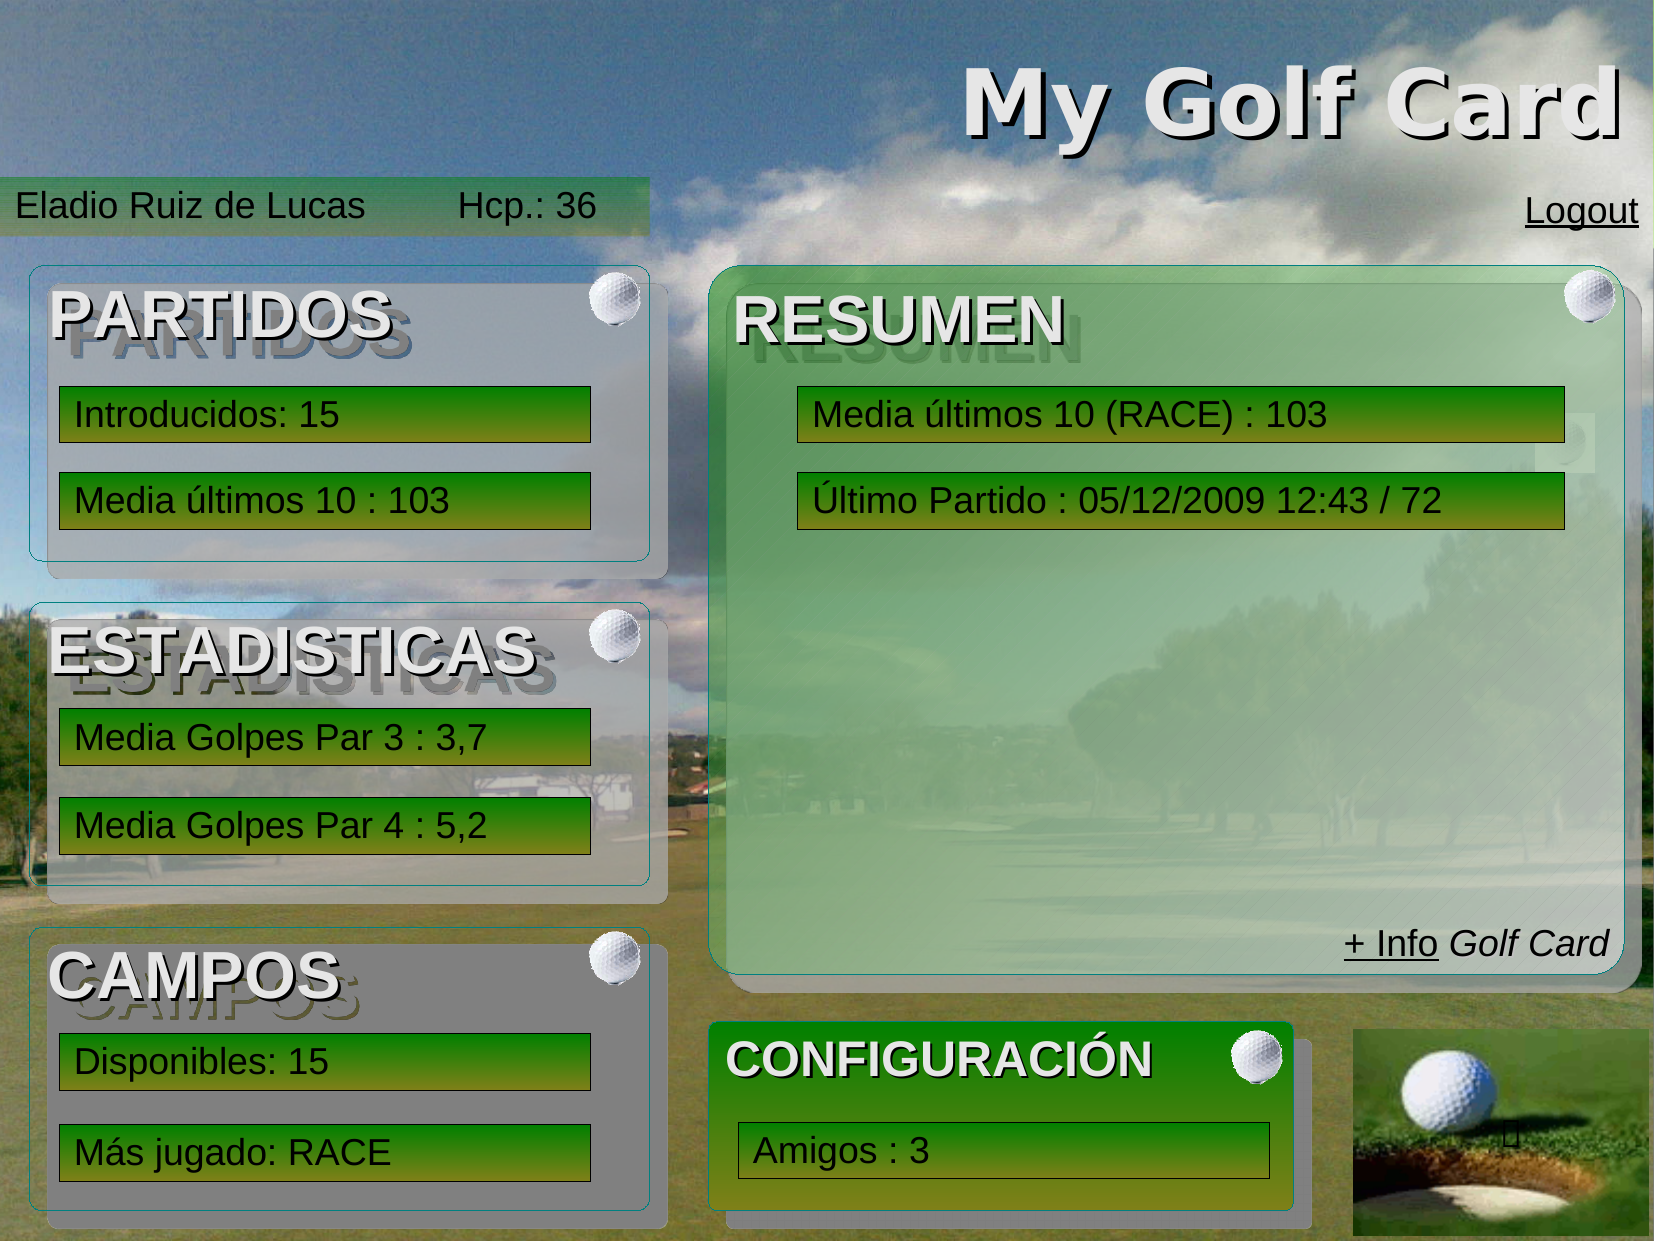

# My Golf Card
Eladio Ruiz de Lucas		Hcp.: 36
Logout
PARTIDOS
RESUMEN
Introducidos: 15
Media últimos 10 (RACE) : 103
Media últimos 10 : 103
Último Partido : 05/12/2009 12:43 / 72
ESTADISTICAS
Media Golpes Par 3 : 3,7
Media Golpes Par 4 : 5,2
+ Info Golf Card
CAMPOS
CONFIGURACIÓN
 ﾺ
Disponibles: 15
Amigos : 3
Más jugado: RACE